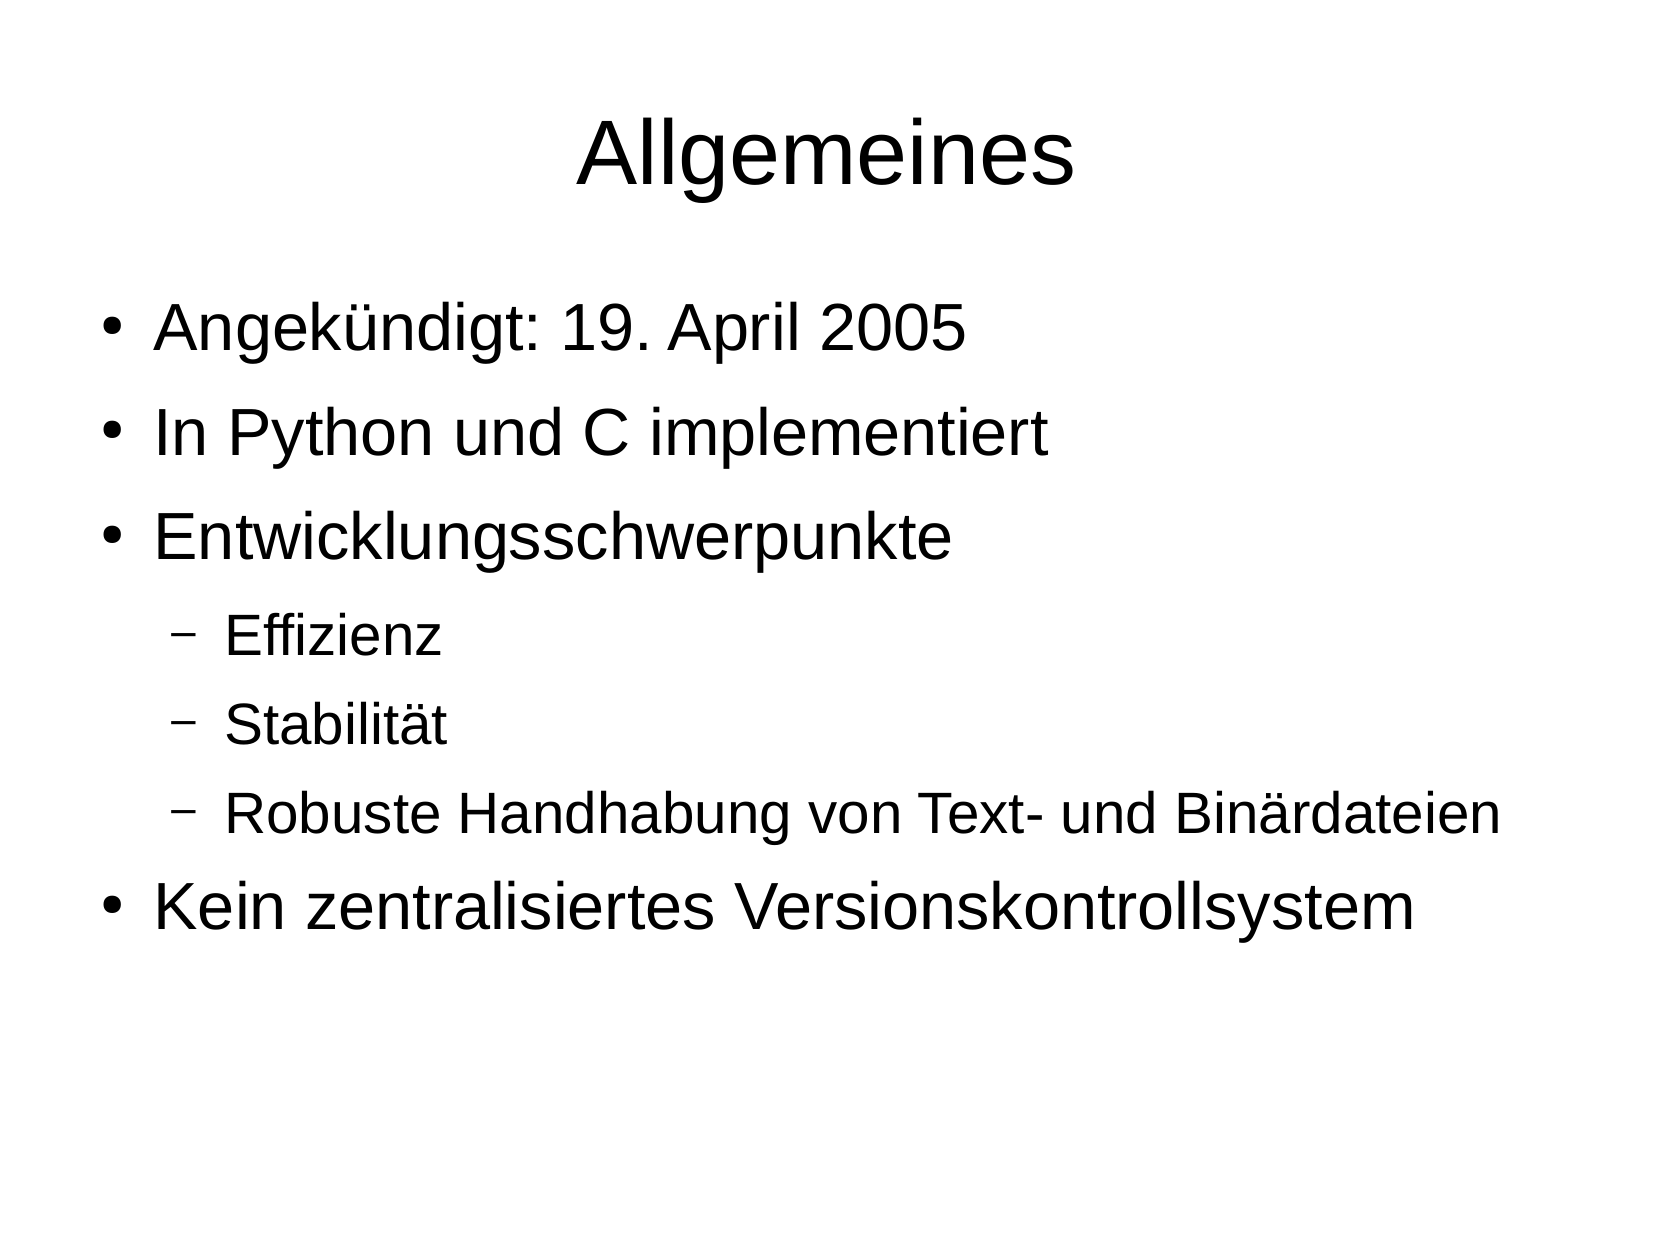

# Allgemeines
Angekündigt: 19. April 2005
In Python und C implementiert
Entwicklungsschwerpunkte
Effizienz
Stabilität
Robuste Handhabung von Text- und Binärdateien
Kein zentralisiertes Versionskontrollsystem